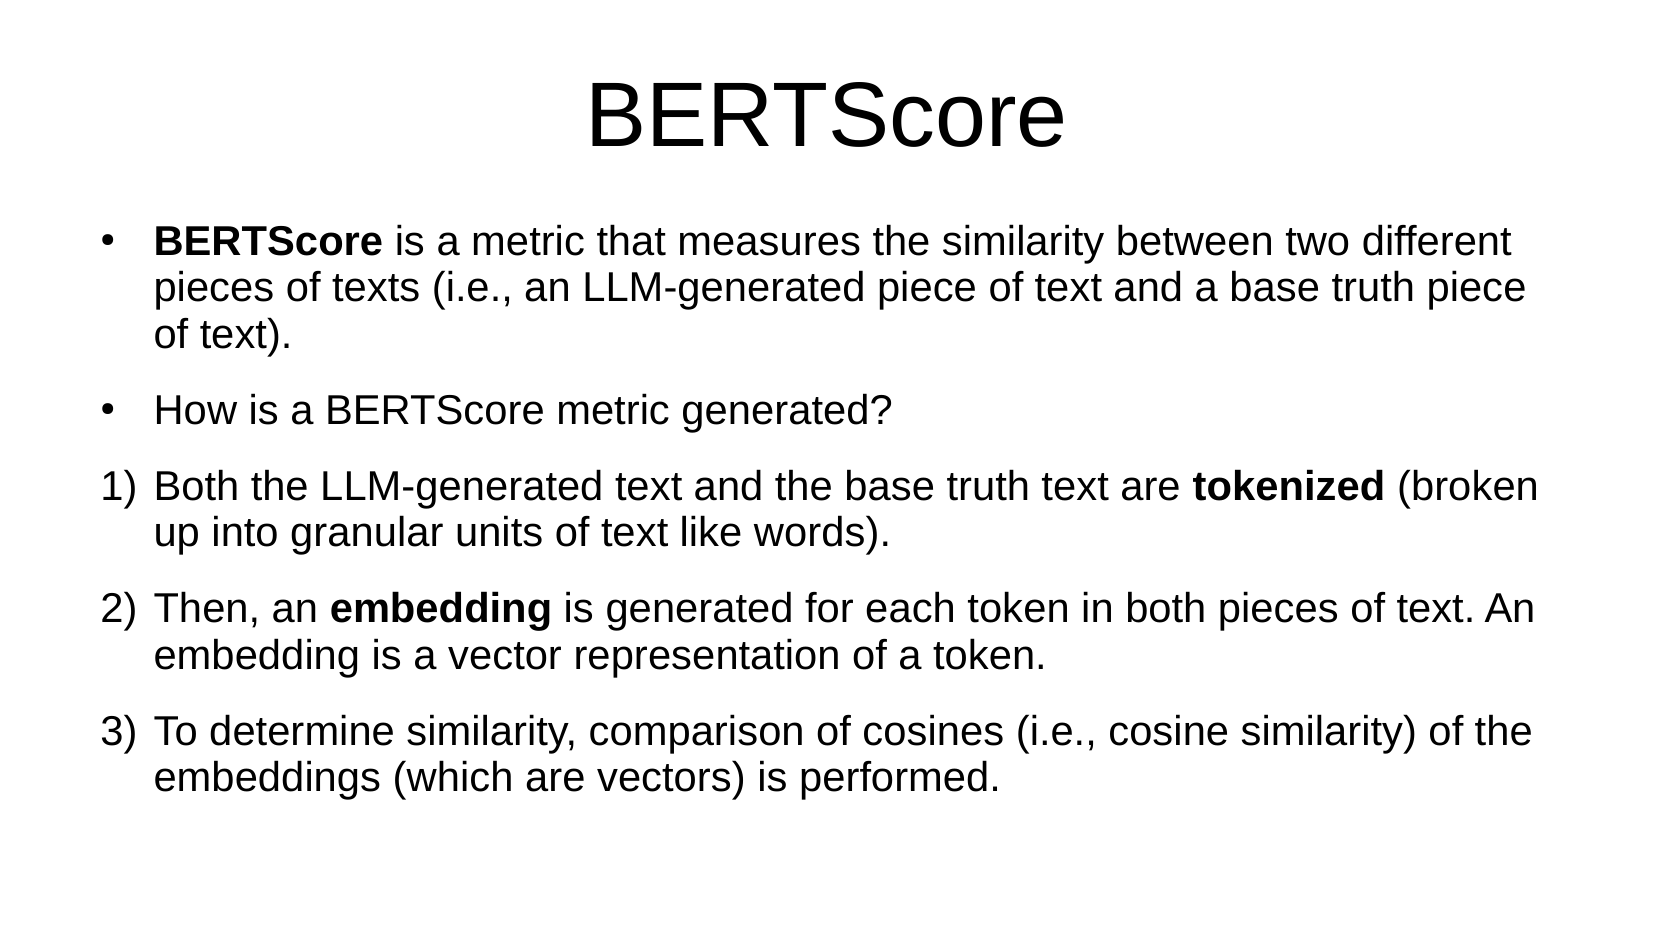

→
# BERTScore
BERTScore is a metric that measures the similarity between two different pieces of texts (i.e., an LLM-generated piece of text and a base truth piece of text).
How is a BERTScore metric generated?
Both the LLM-generated text and the base truth text are tokenized (broken up into granular units of text like words).
Then, an embedding is generated for each token in both pieces of text. An embedding is a vector representation of a token.
To determine similarity, comparison of cosines (i.e., cosine similarity) of the embeddings (which are vectors) is performed.